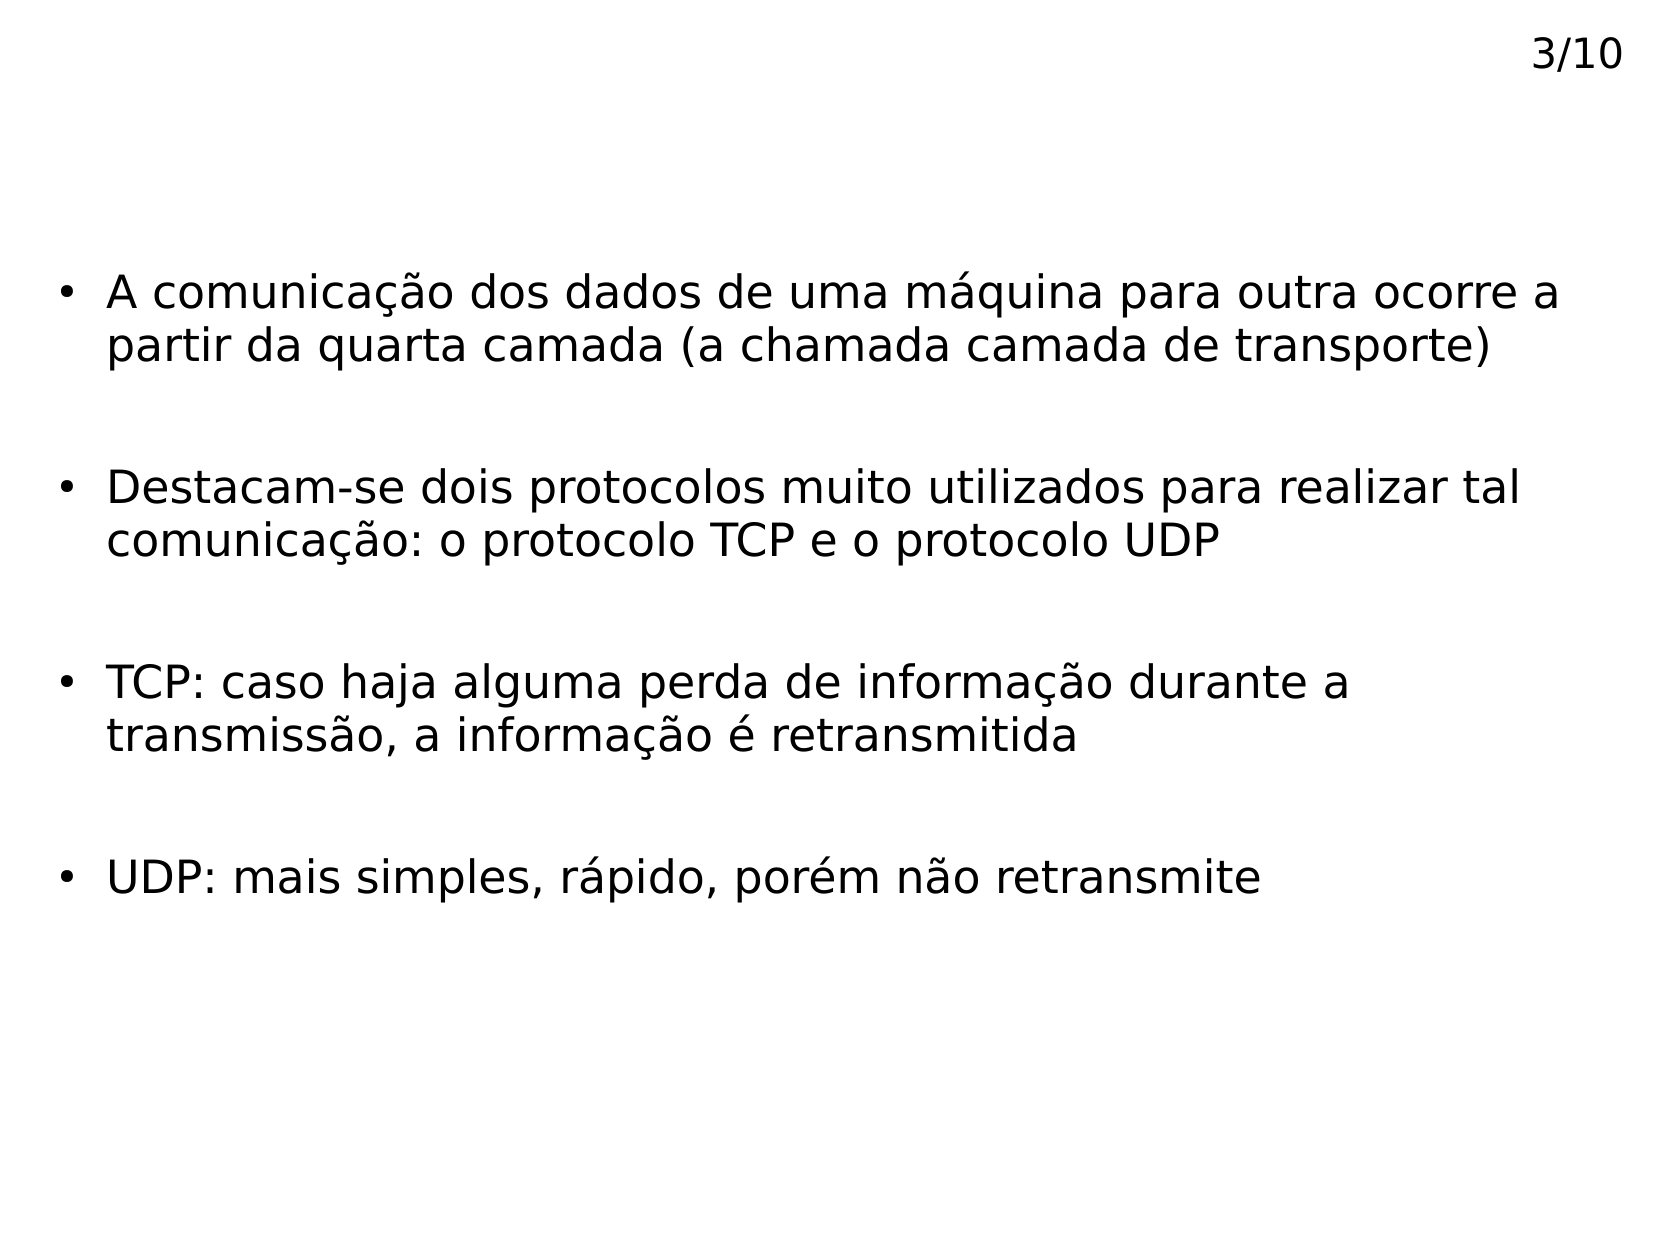

#
3
A comunicação dos dados de uma máquina para outra ocorre a partir da quarta camada (a chamada camada de transporte)
Destacam-se dois protocolos muito utilizados para realizar tal comunicação: o protocolo TCP e o protocolo UDP
TCP: caso haja alguma perda de informação durante a transmissão, a informação é retransmitida
UDP: mais simples, rápido, porém não retransmite